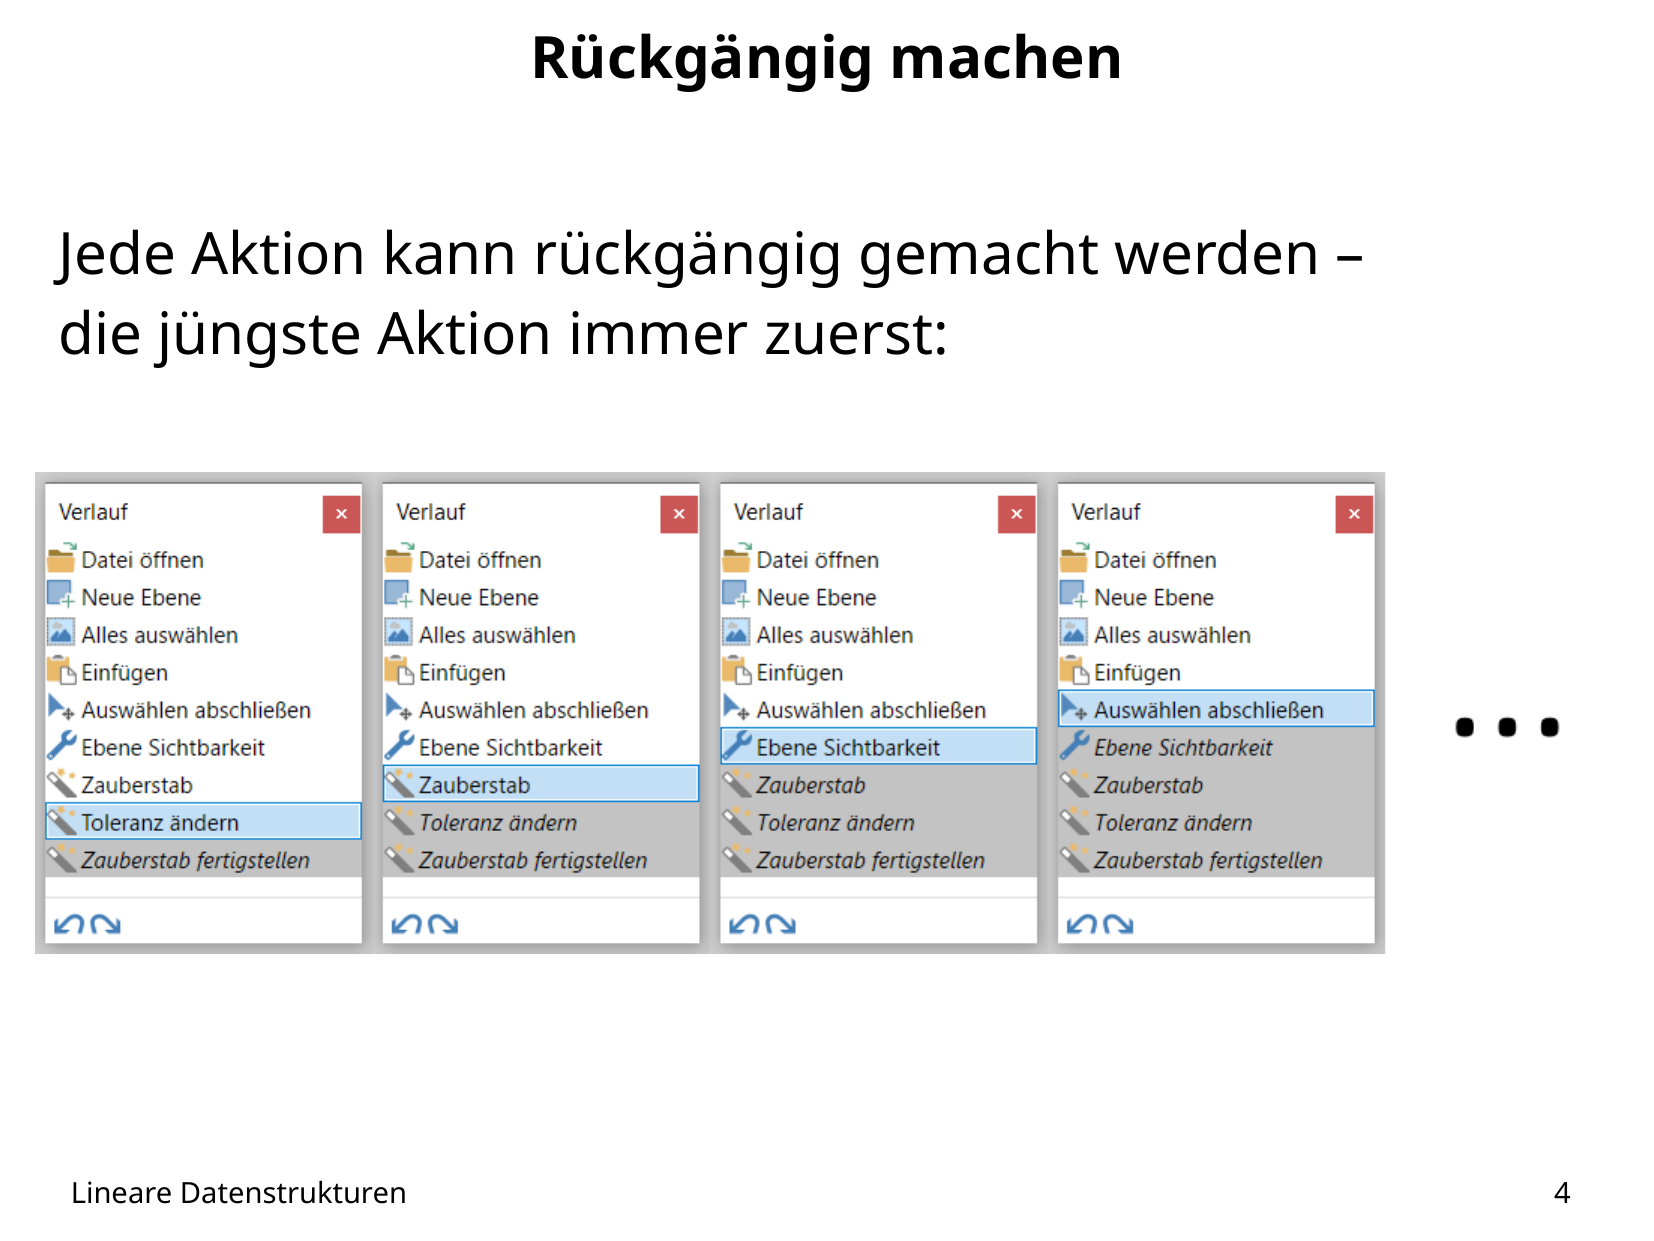

# Rückgängig machen
Jede Aktion kann rückgängig gemacht werden –
die jüngste Aktion immer zuerst:
Lineare Datenstrukturen
4